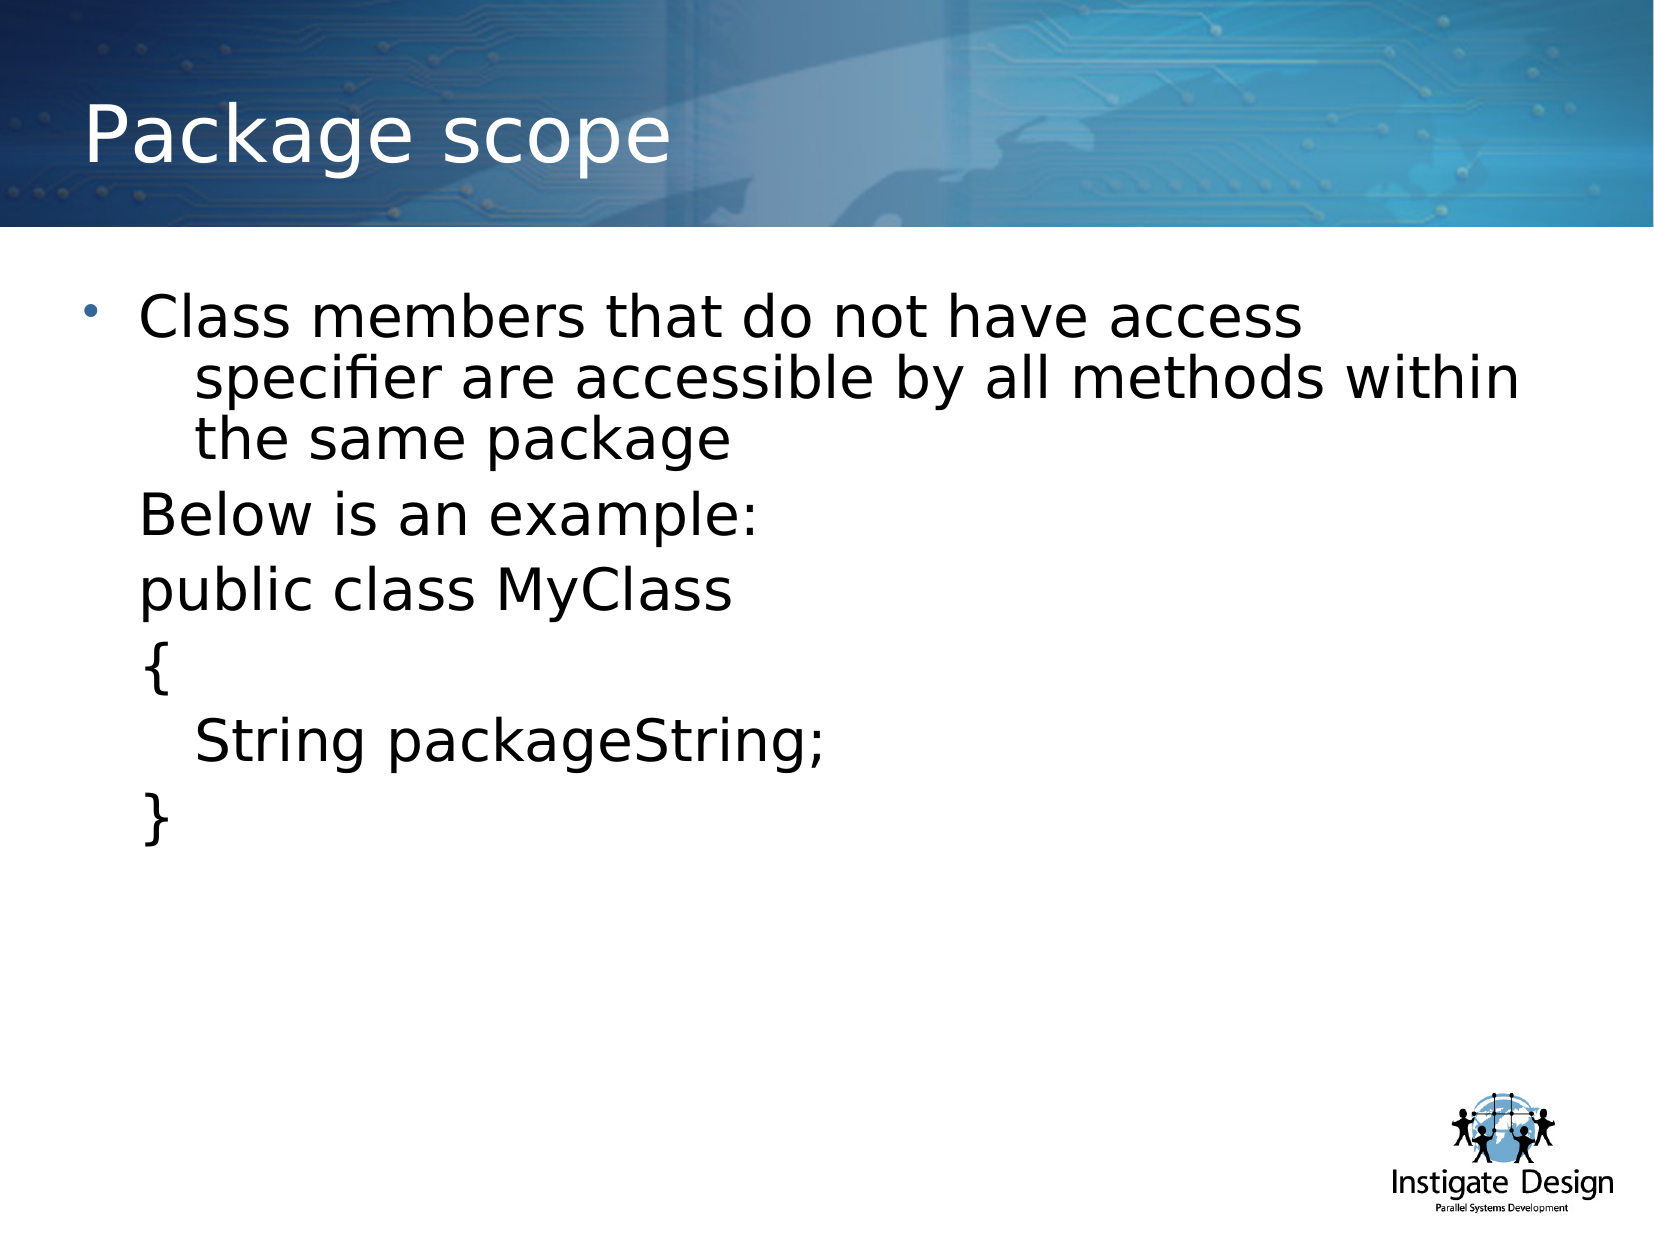

# Package scope
Class members that do not have access specifier are accessible by all methods within the same package
Below is an example:
public class MyClass
{
 String packageString;
}